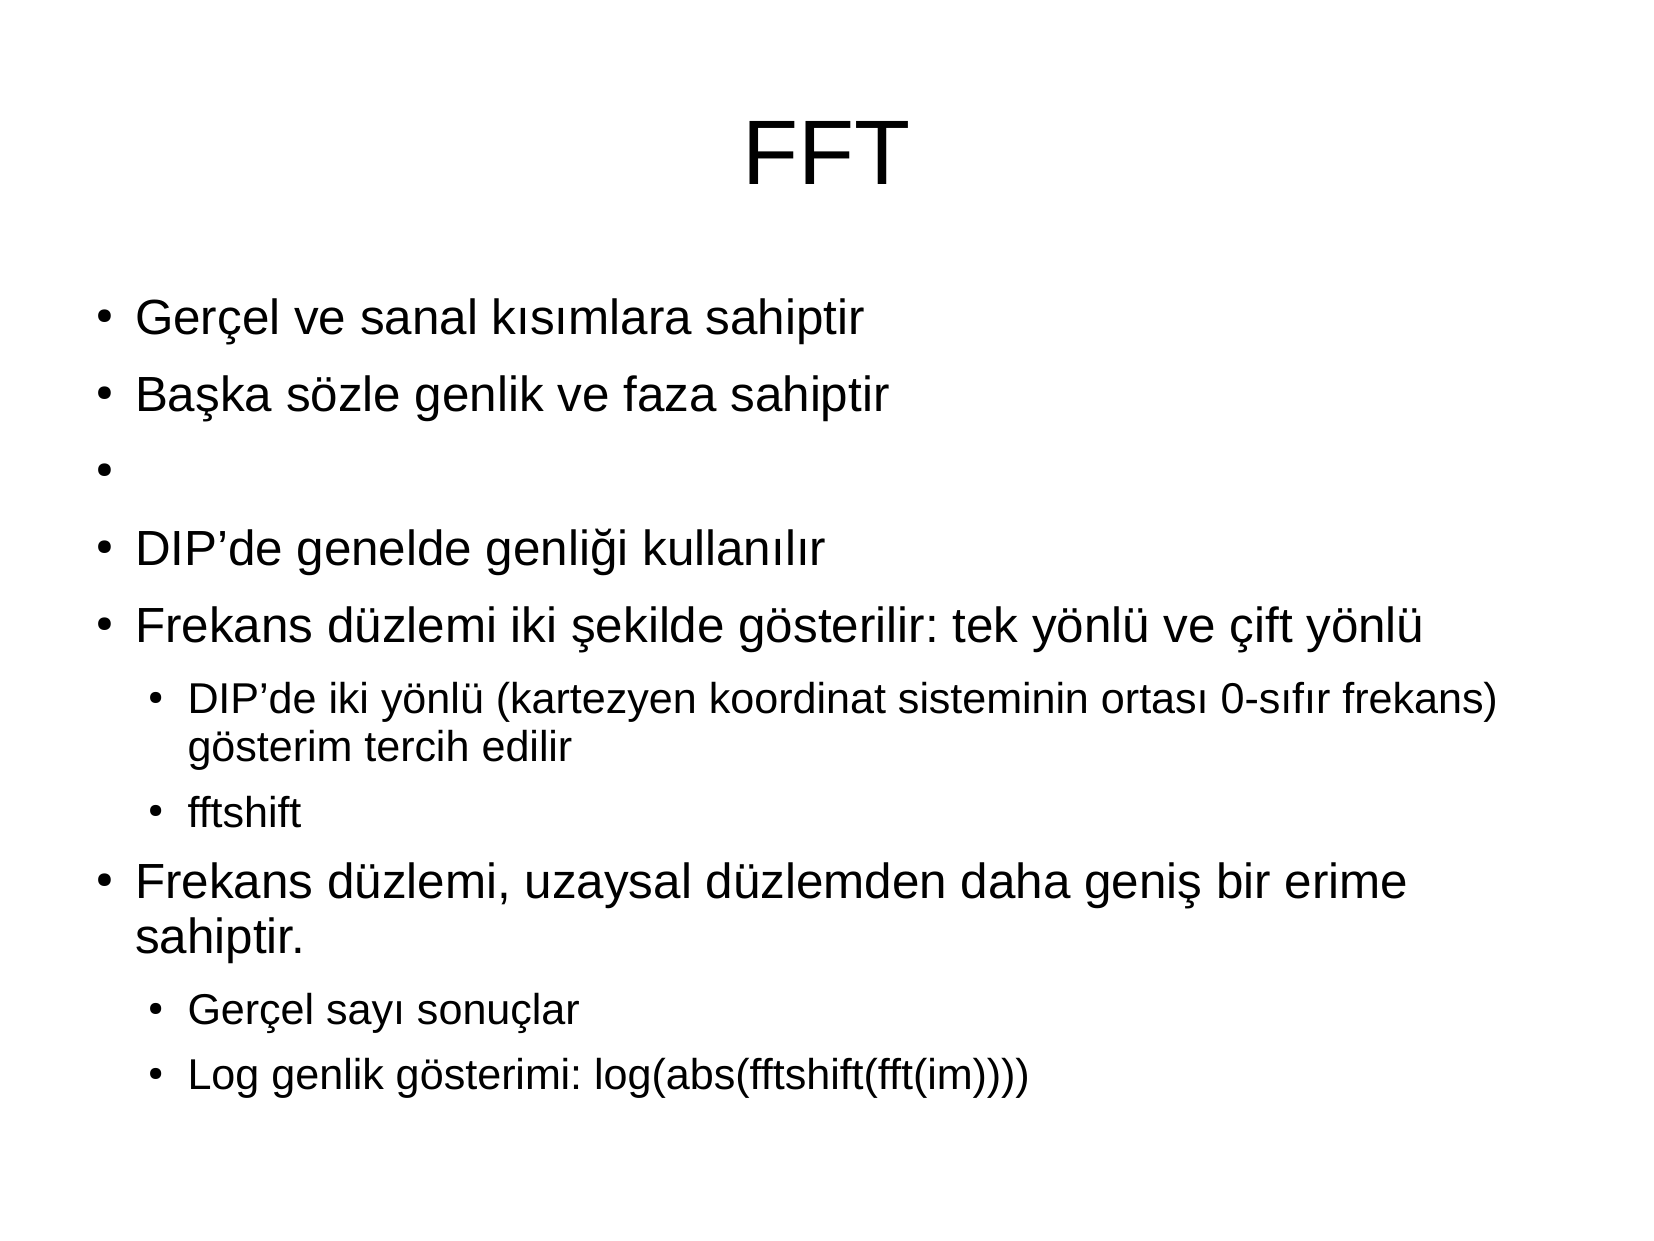

# FFT
Gerçel ve sanal kısımlara sahiptir
Başka sözle genlik ve faza sahiptir
DIP’de genelde genliği kullanılır
Frekans düzlemi iki şekilde gösterilir: tek yönlü ve çift yönlü
DIP’de iki yönlü (kartezyen koordinat sisteminin ortası 0-sıfır frekans) gösterim tercih edilir
fftshift
Frekans düzlemi, uzaysal düzlemden daha geniş bir erime sahiptir.
Gerçel sayı sonuçlar
Log genlik gösterimi: log(abs(fftshift(fft(im))))